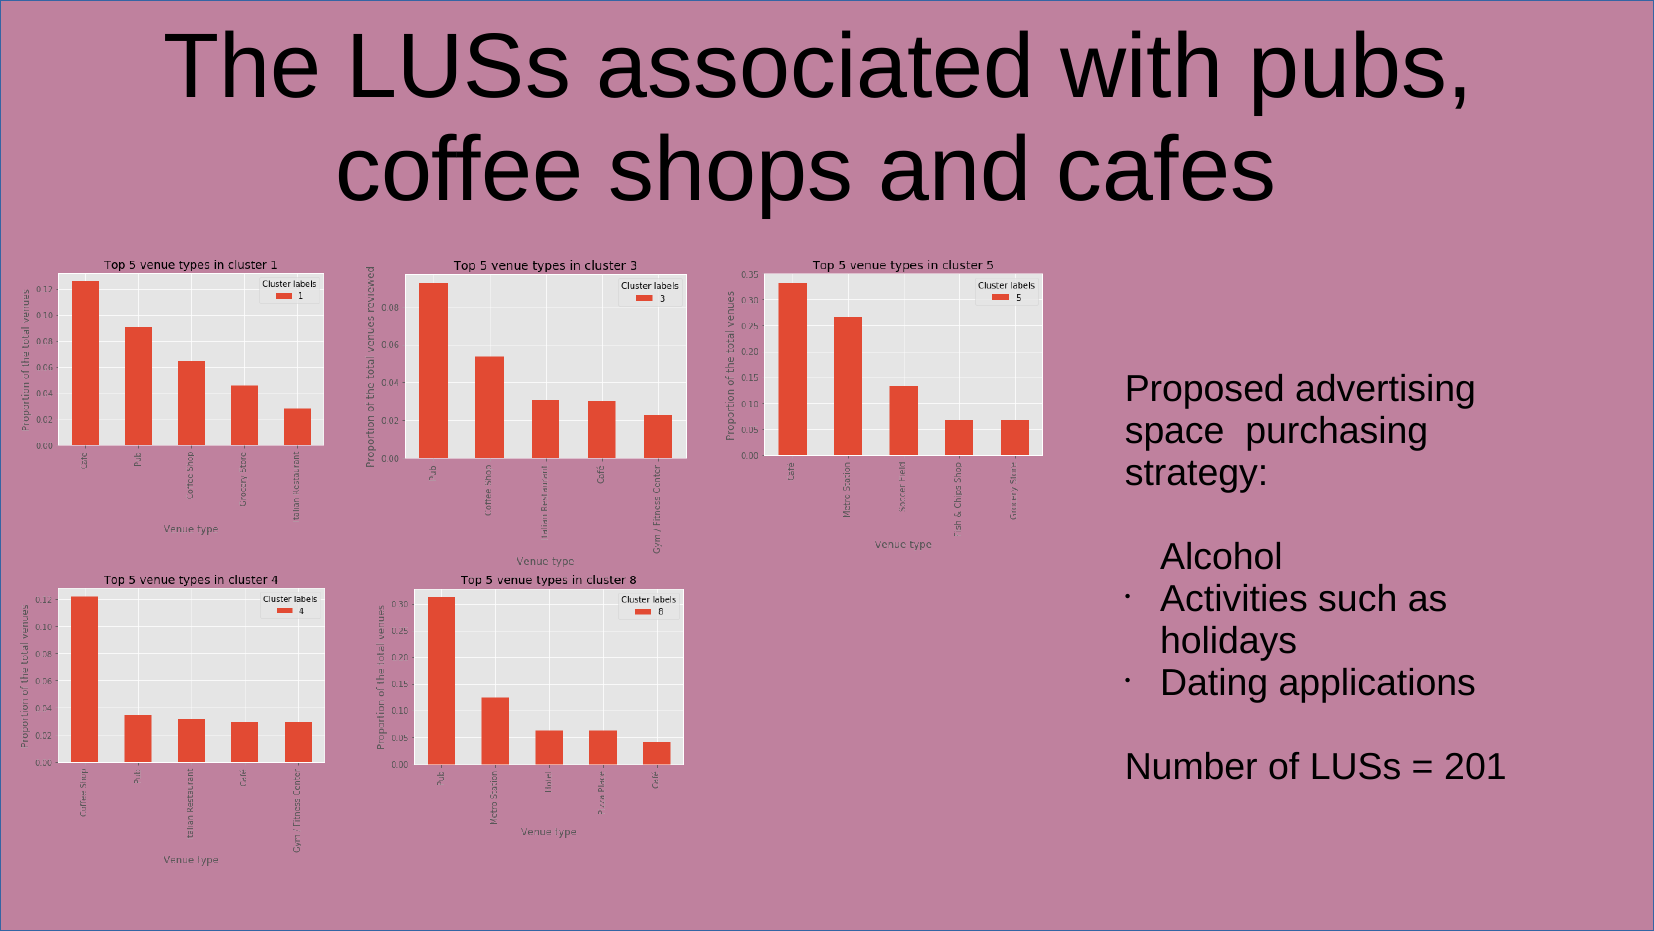

# The LUSs associated with pubs, coffee shops and cafes
Proposed advertising space purchasing strategy:
Alcohol
Activities such as holidays
Dating applications
Number of LUSs = 201